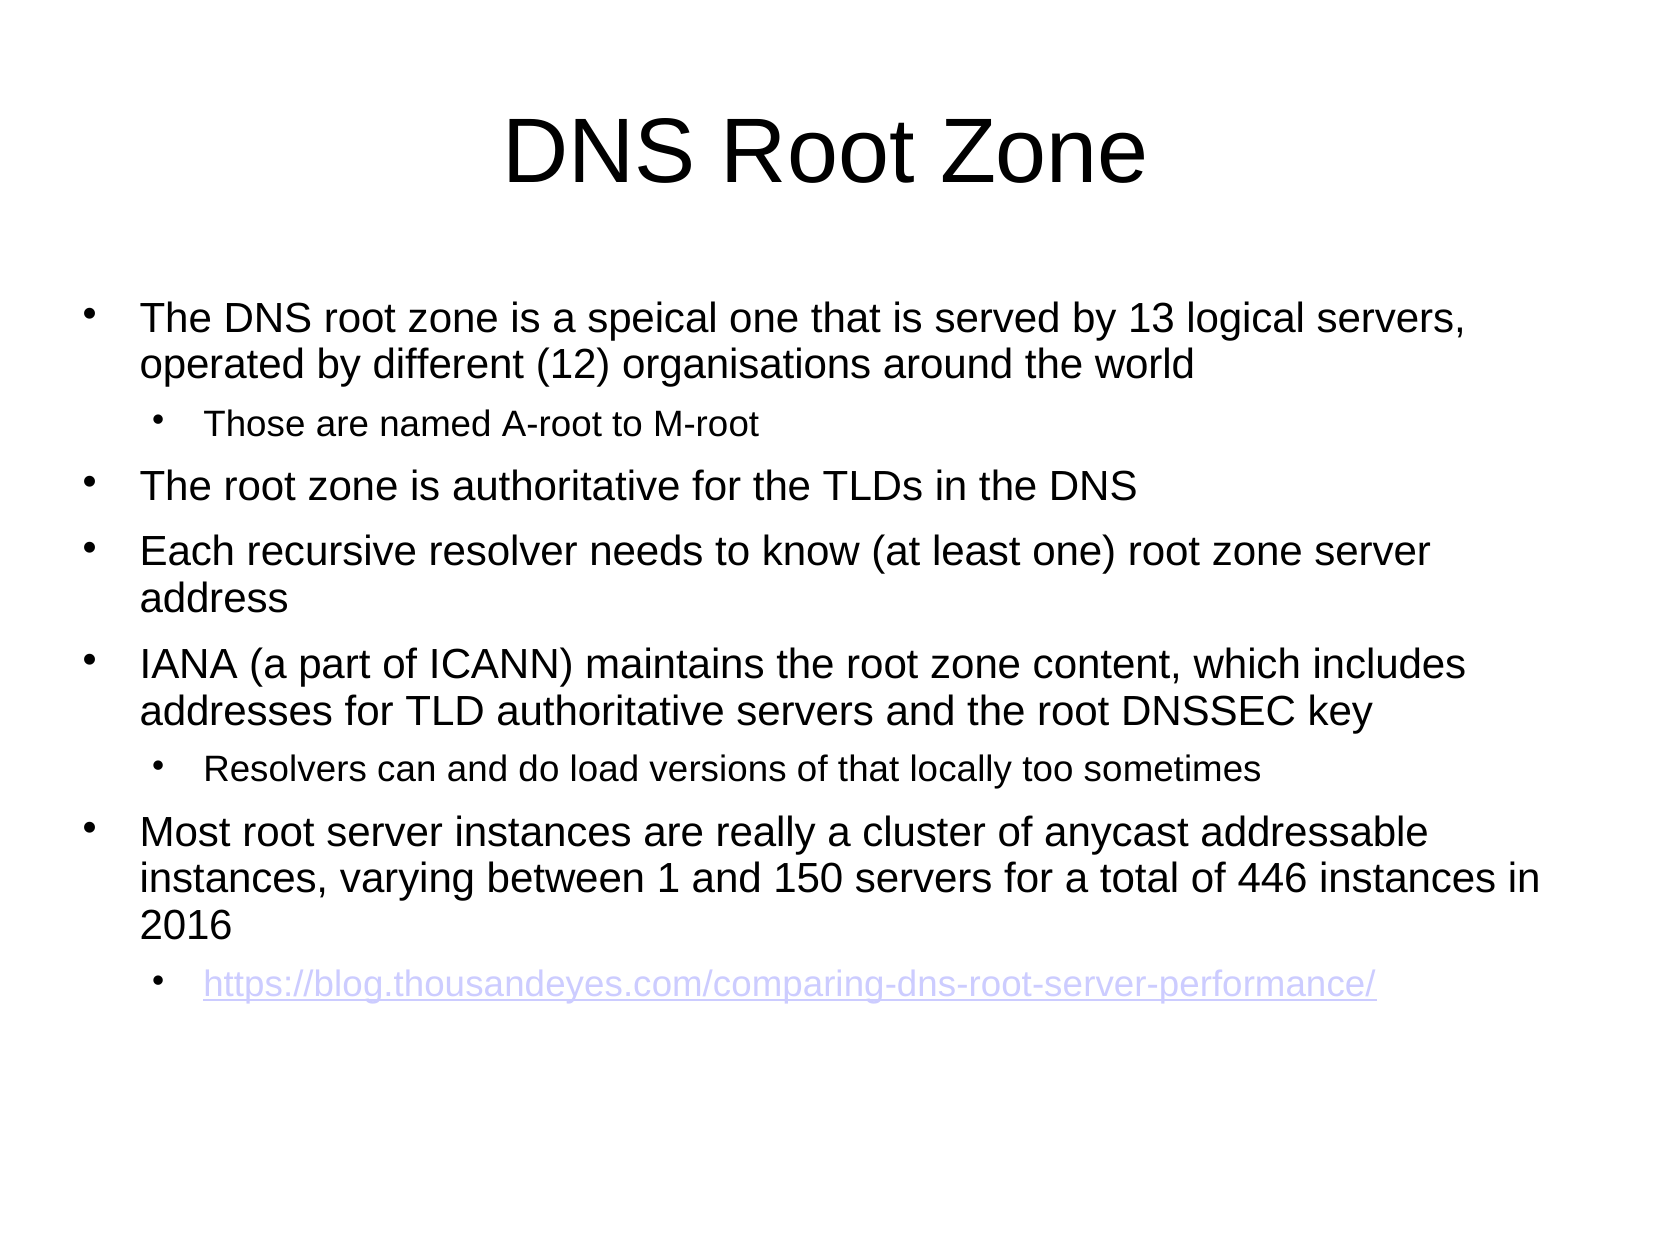

# DNS Root Zone
The DNS root zone is a speical one that is served by 13 logical servers, operated by different (12) organisations around the world
Those are named A-root to M-root
The root zone is authoritative for the TLDs in the DNS
Each recursive resolver needs to know (at least one) root zone server address
IANA (a part of ICANN) maintains the root zone content, which includes addresses for TLD authoritative servers and the root DNSSEC key
Resolvers can and do load versions of that locally too sometimes
Most root server instances are really a cluster of anycast addressable instances, varying between 1 and 150 servers for a total of 446 instances in 2016
https://blog.thousandeyes.com/comparing-dns-root-server-performance/